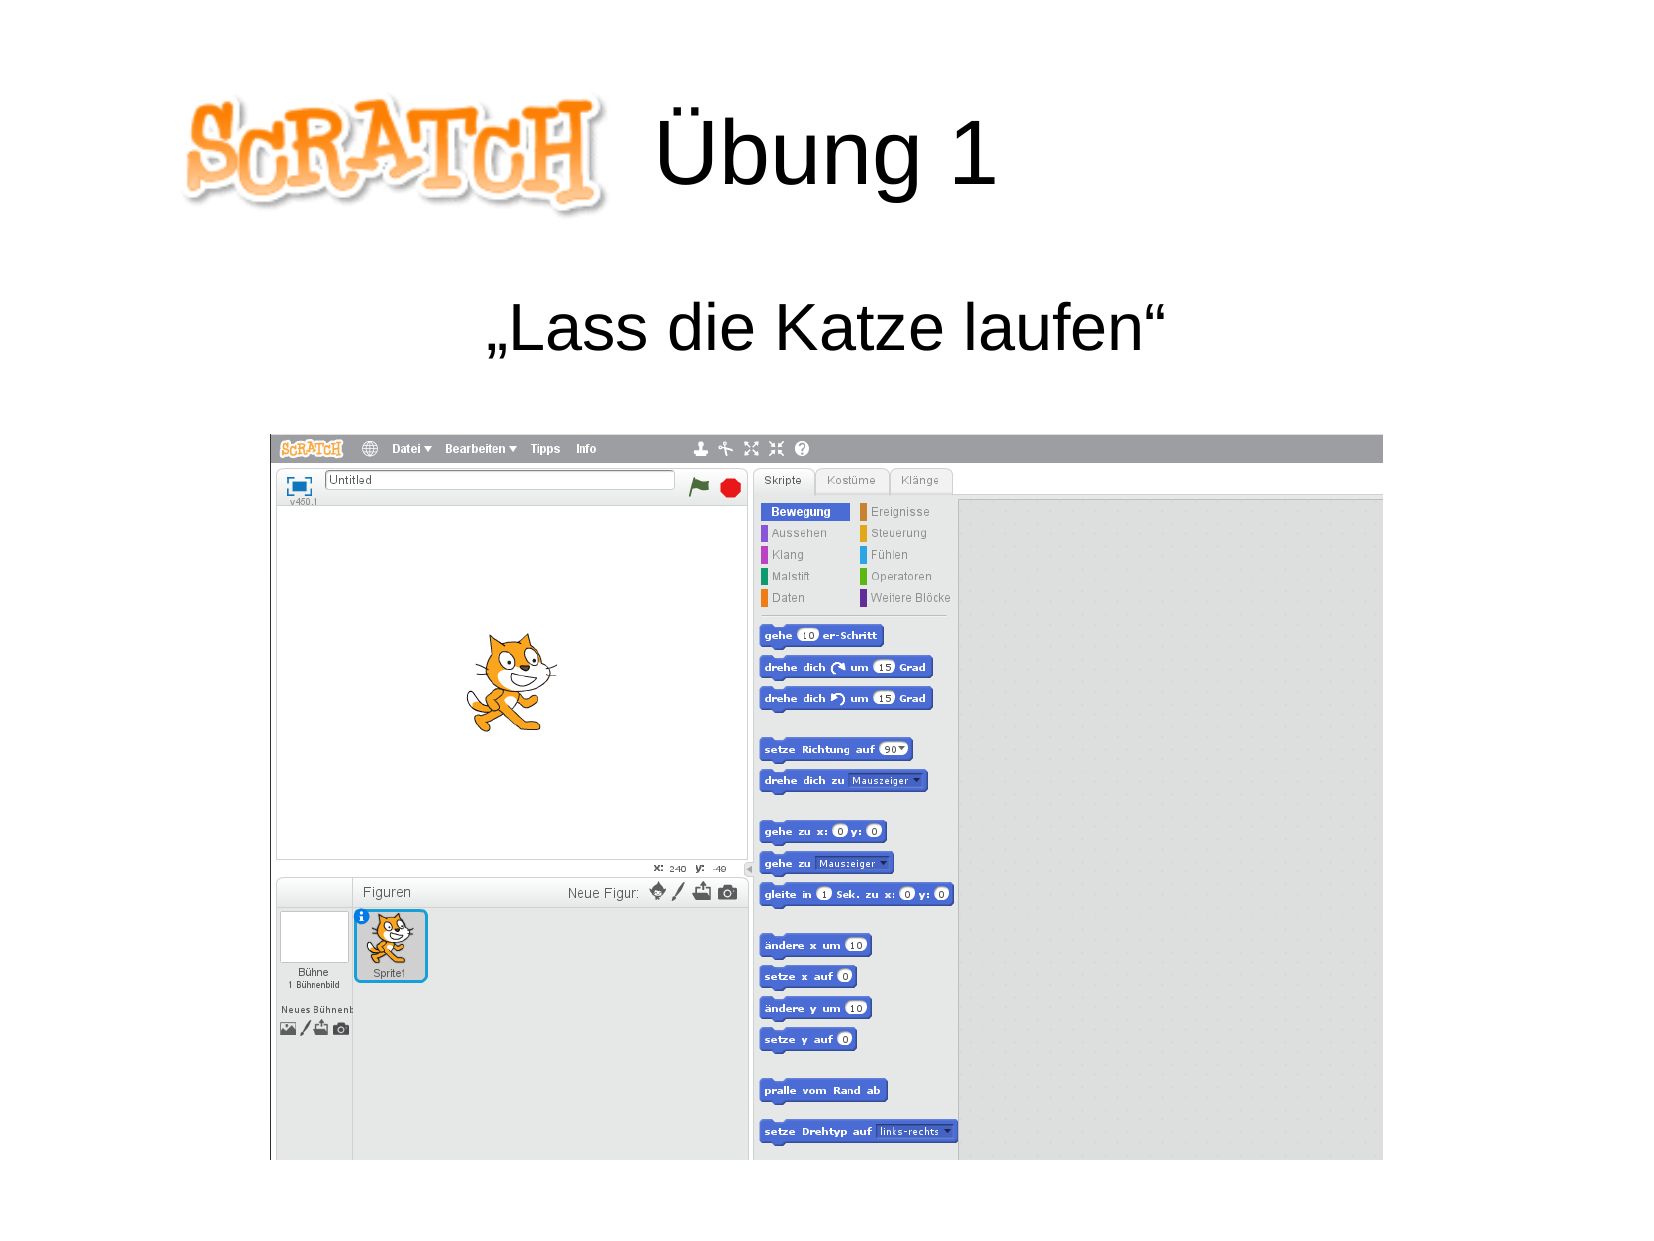

# Übung 1
„Lass die Katze laufen“